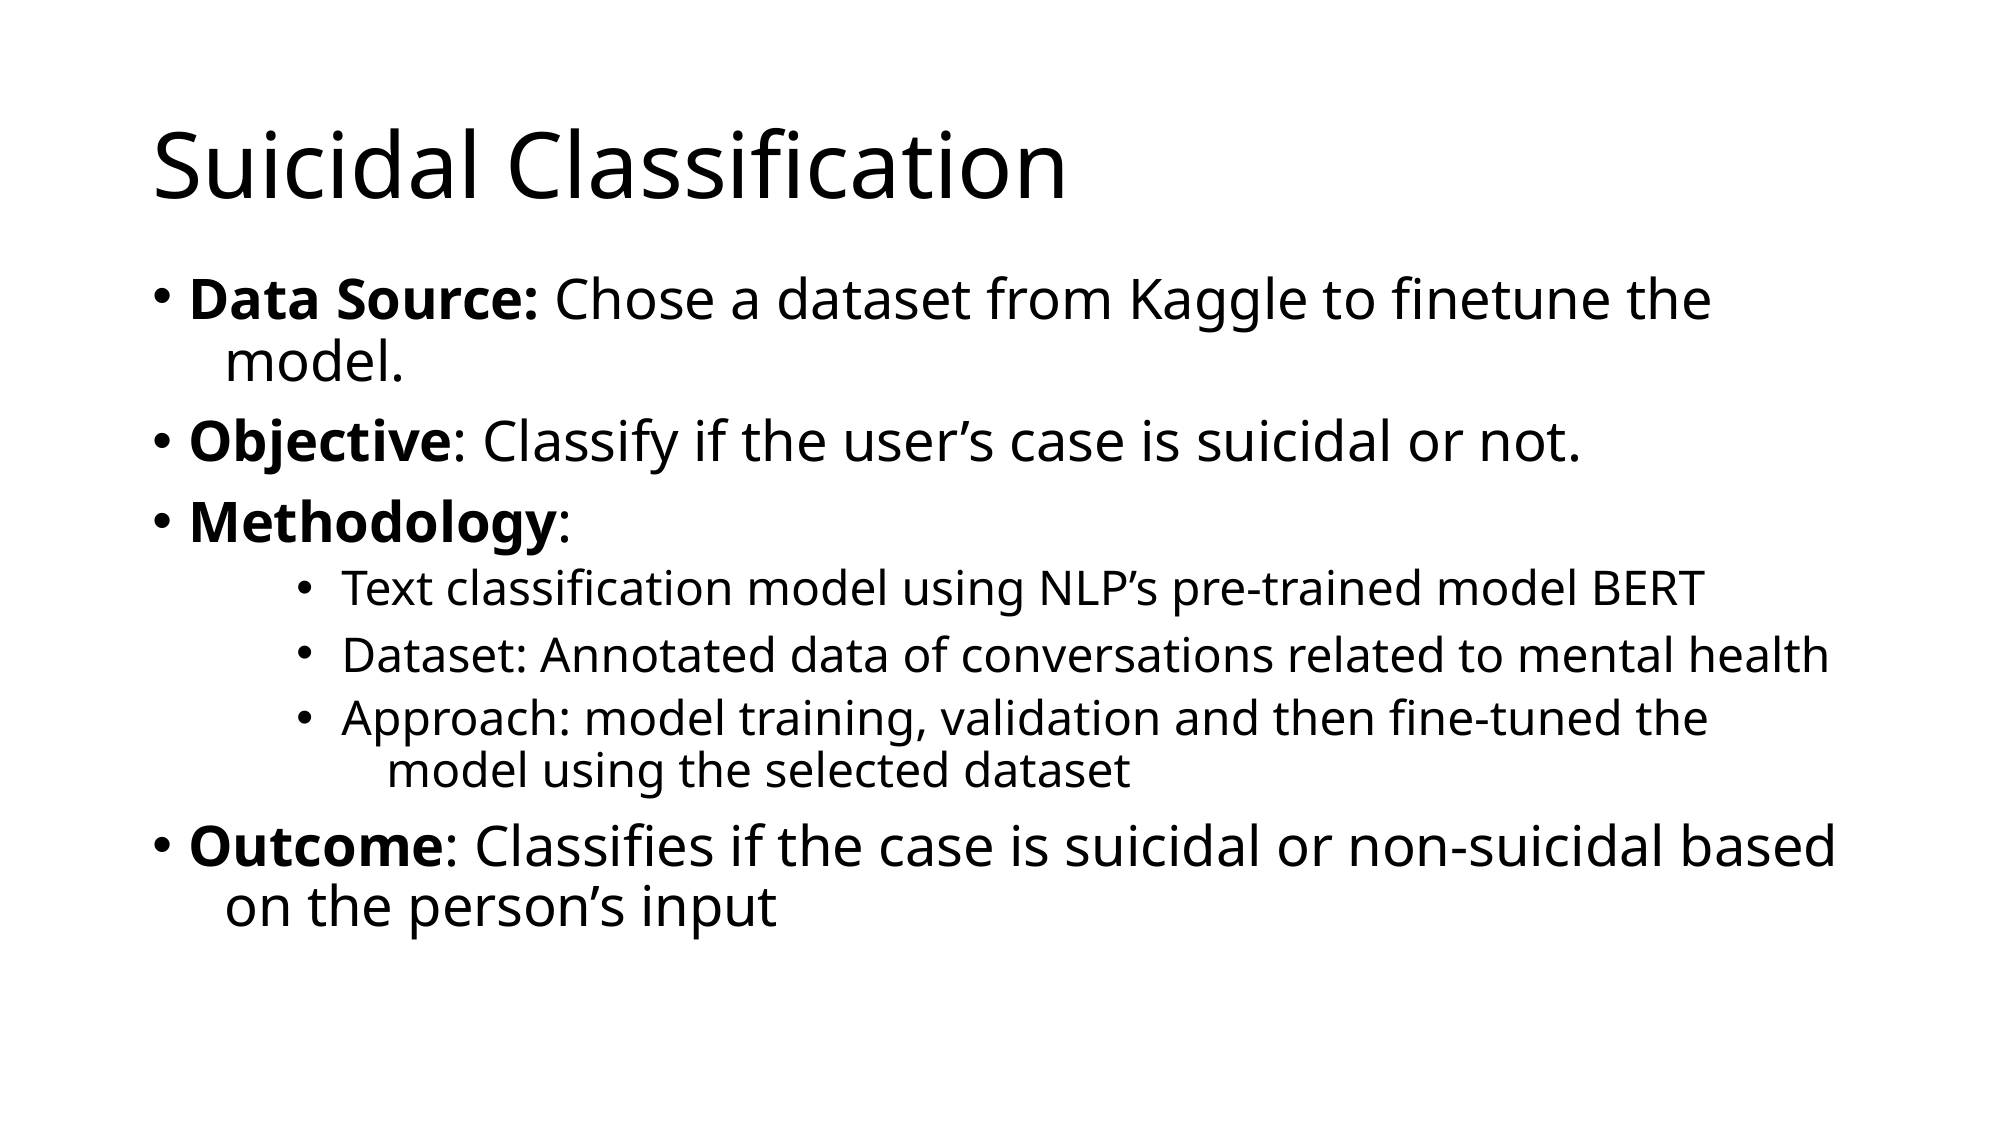

# Suicidal Classification
Data Source: Chose a dataset from Kaggle to finetune the model.
Objective: Classify if the user’s case is suicidal or not.
Methodology:
Text classification model using NLP’s pre-trained model BERT
Dataset: Annotated data of conversations related to mental health
Approach: model training, validation and then fine-tuned the model using the selected dataset
Outcome: Classifies if the case is suicidal or non-suicidal based on the person’s input